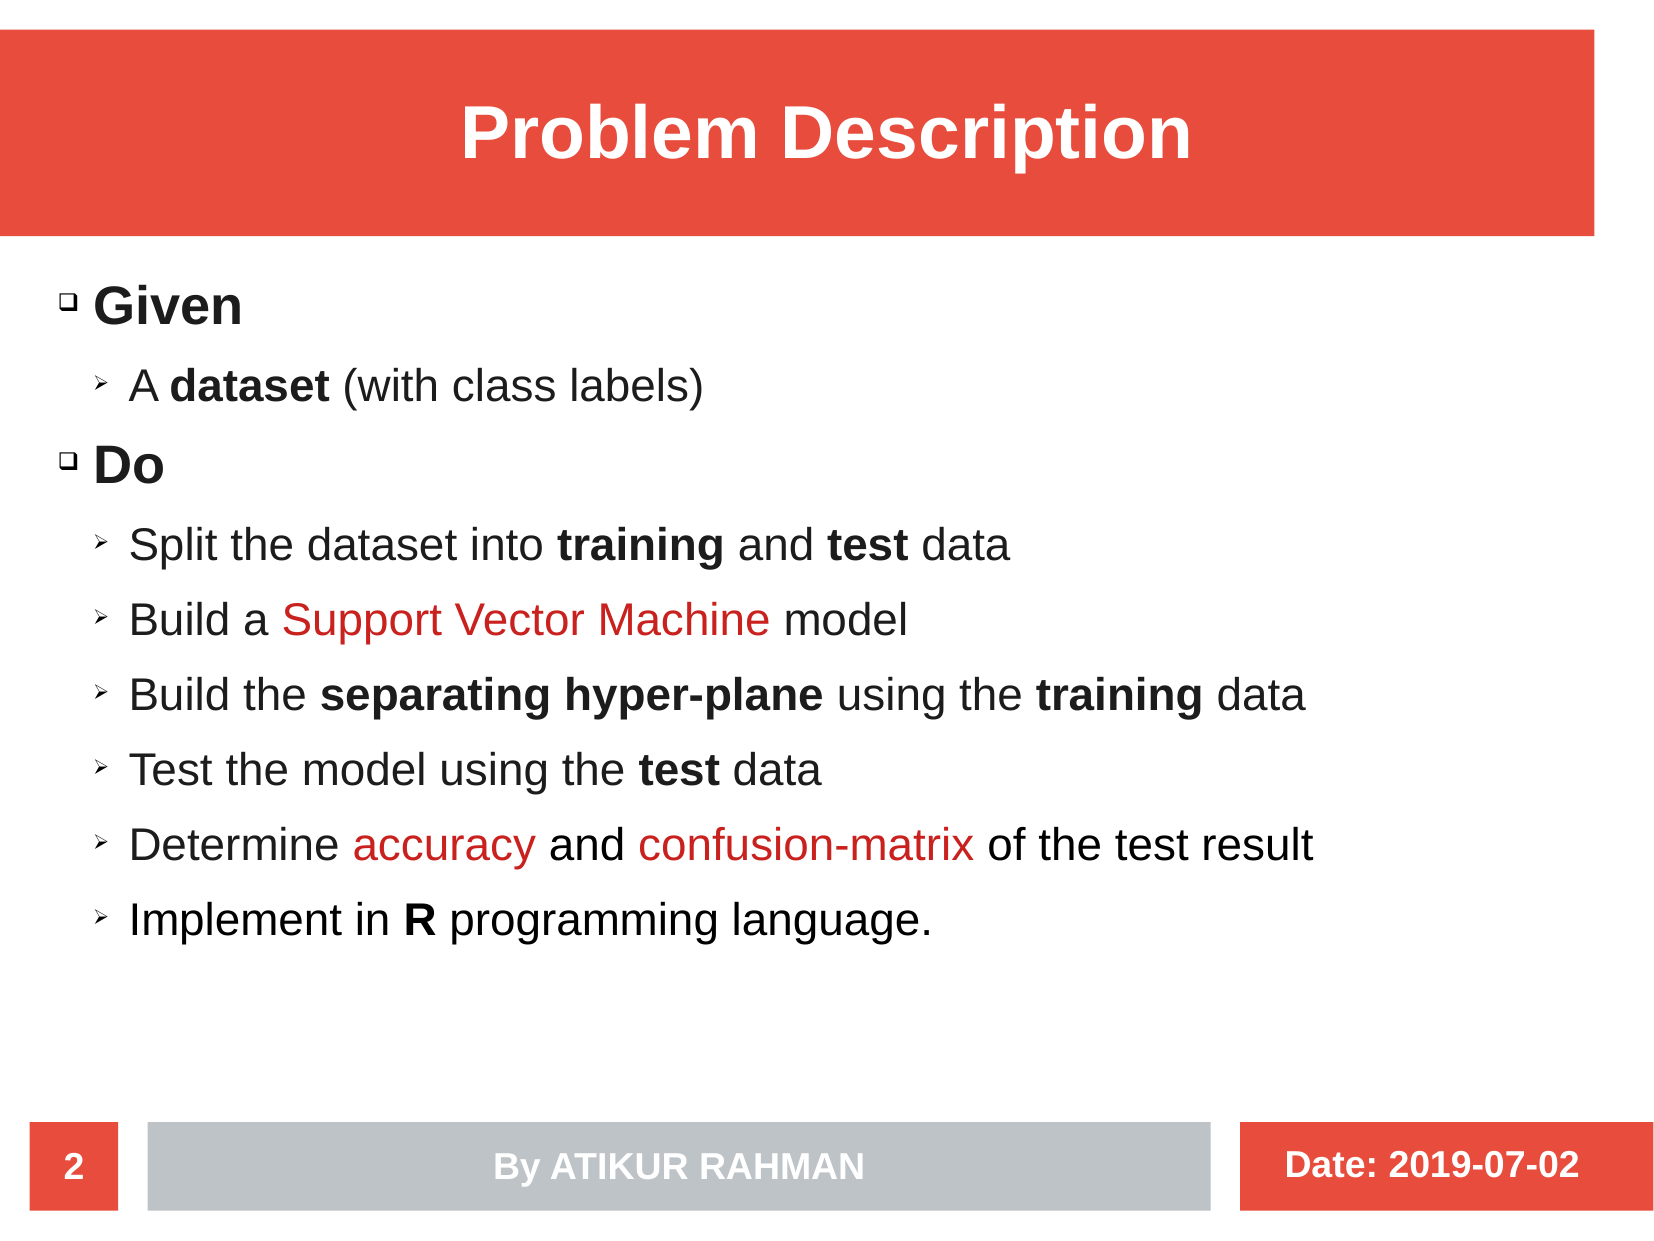

# Problem Description
Given
A dataset (with class labels)
Do
Split the dataset into training and test data
Build a Support Vector Machine model
Build the separating hyper-plane using the training data
Test the model using the test data
Determine accuracy and confusion-matrix of the test result
Implement in R programming language.
2
By ATIKUR RAHMAN
Date: 2019-07-02